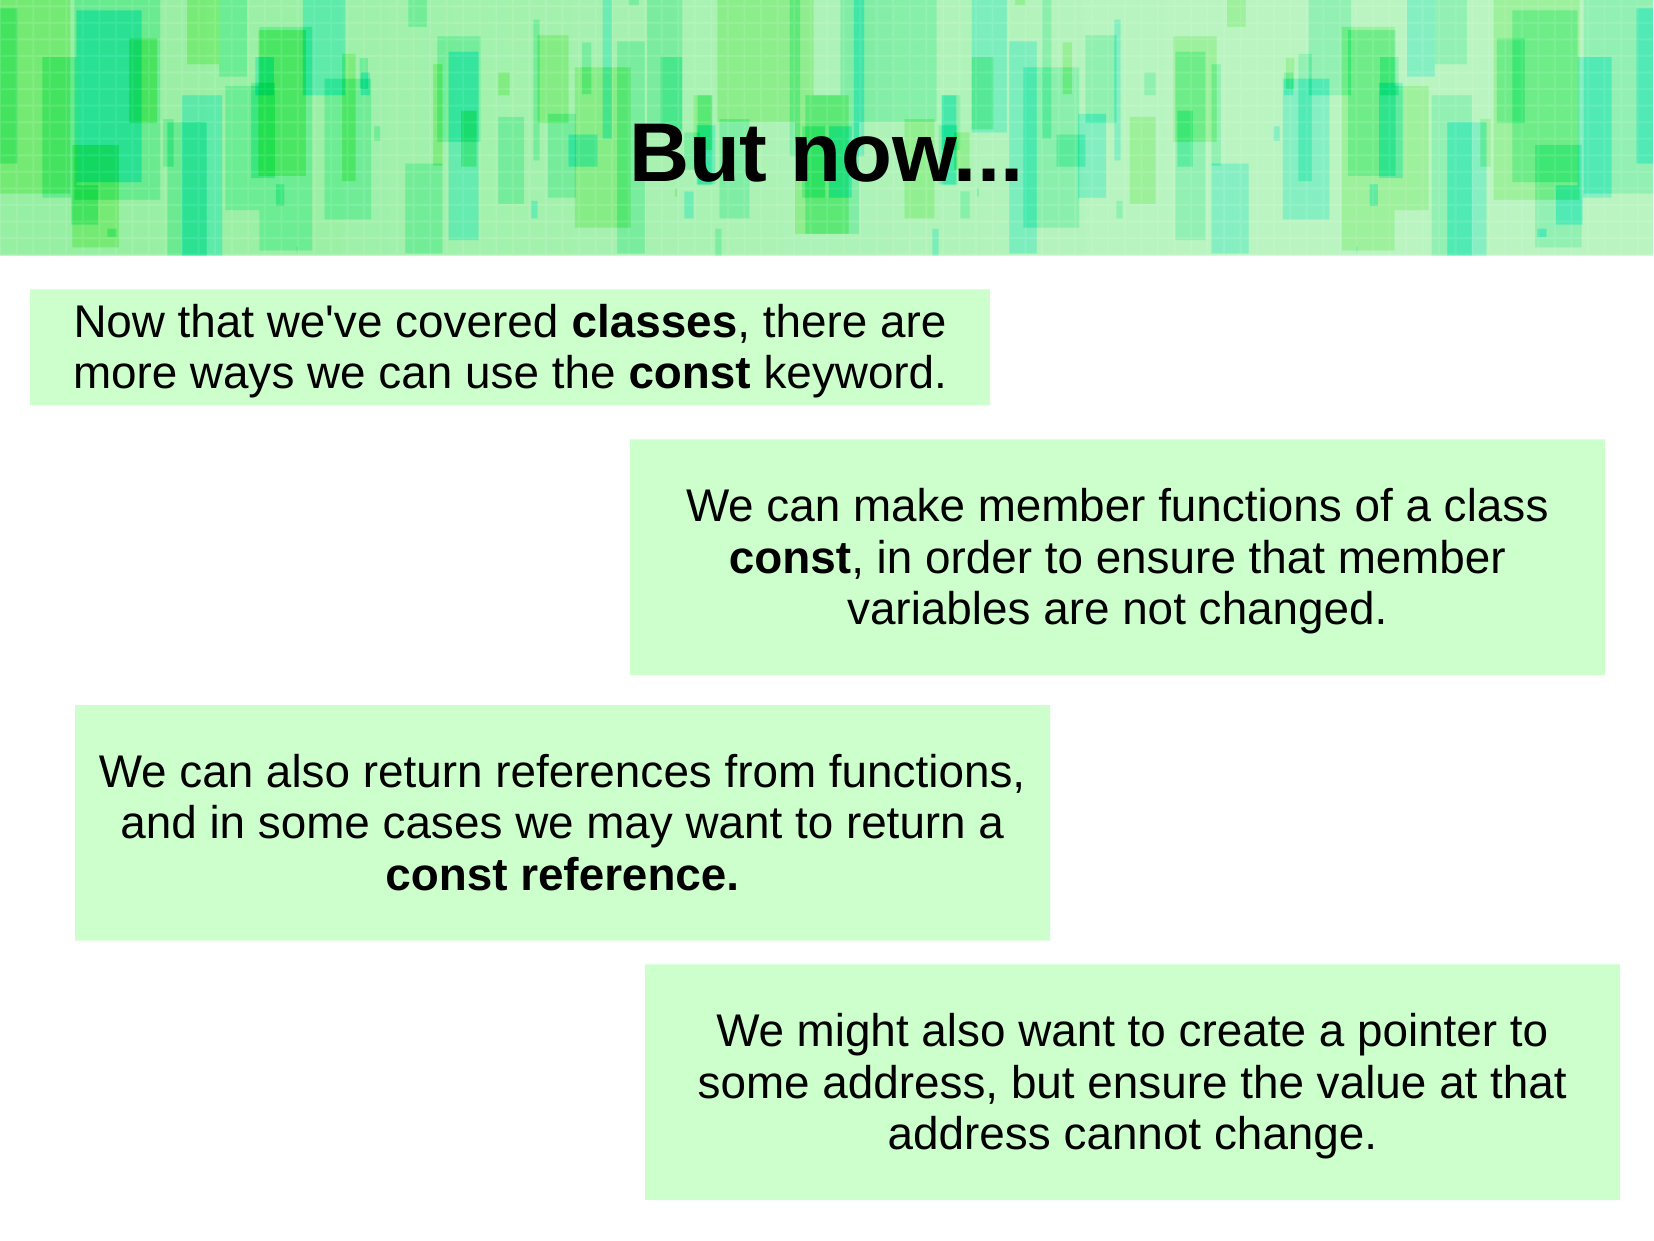

# But now...
Now that we've covered classes, there are more ways we can use the const keyword.
We can make member functions of a class const, in order to ensure that member variables are not changed.
We can also return references from functions, and in some cases we may want to return a const reference.
We might also want to create a pointer to some address, but ensure the value at that address cannot change.